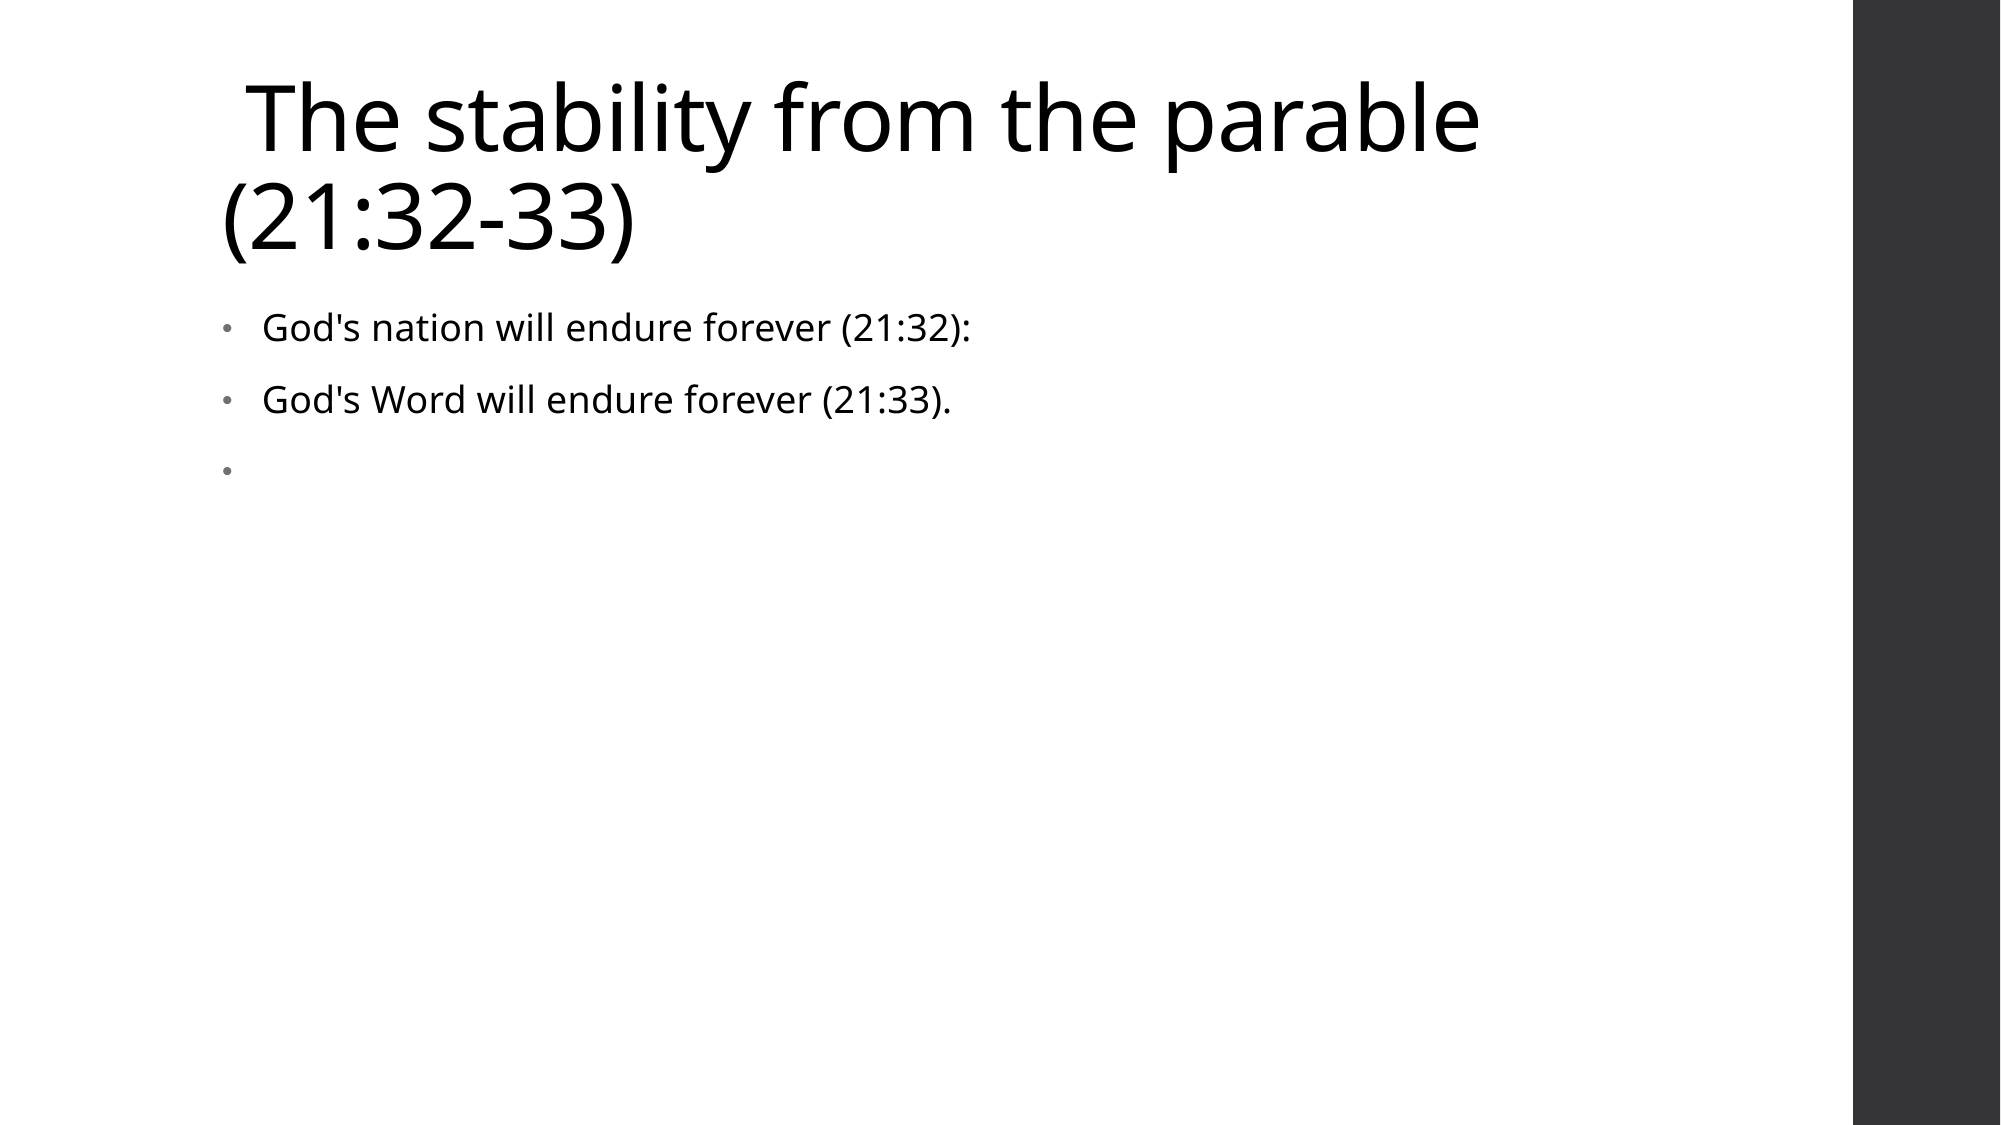

# The stability from the parable (21:32-33)
 God's nation will endure forever (21:32):
 God's Word will endure forever (21:33).